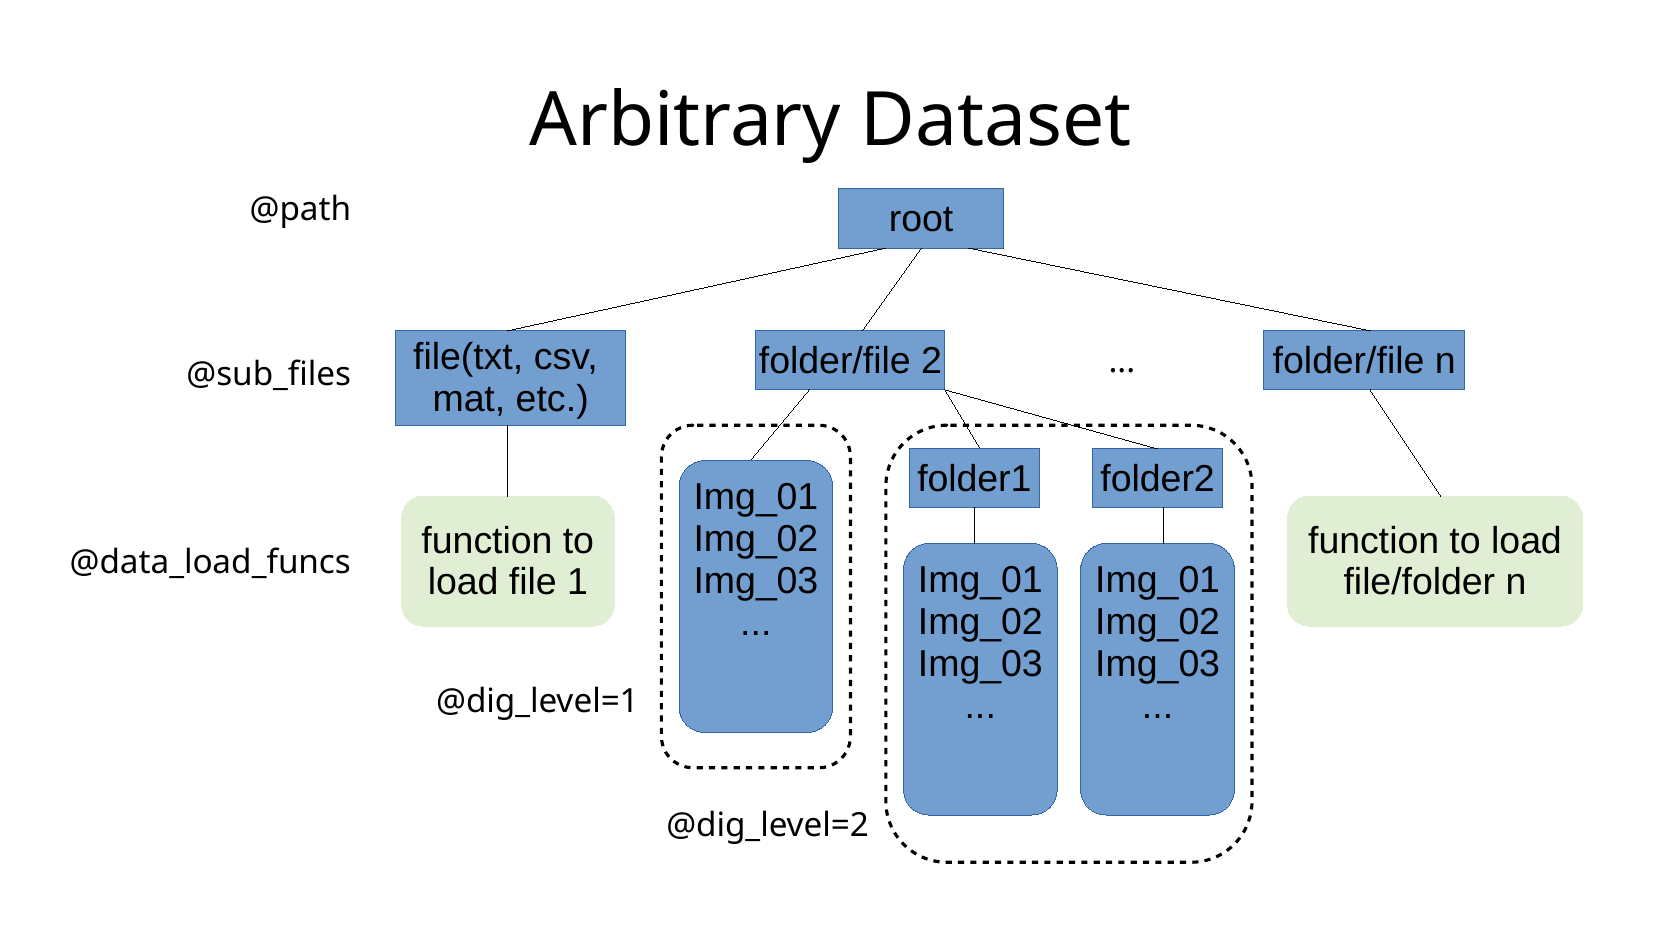

Arbitrary Dataset
@path
root
...
@sub_files
file(txt, csv,
mat, etc.)
folder/file 2
folder/file n
folder1
folder2
Img_01
Img_02
Img_03
...
function to
load file 1
function to load
file/folder n
@data_load_funcs
Img_01
Img_02
Img_03
...
Img_01
Img_02
Img_03
...
@dig_level=1
@dig_level=2